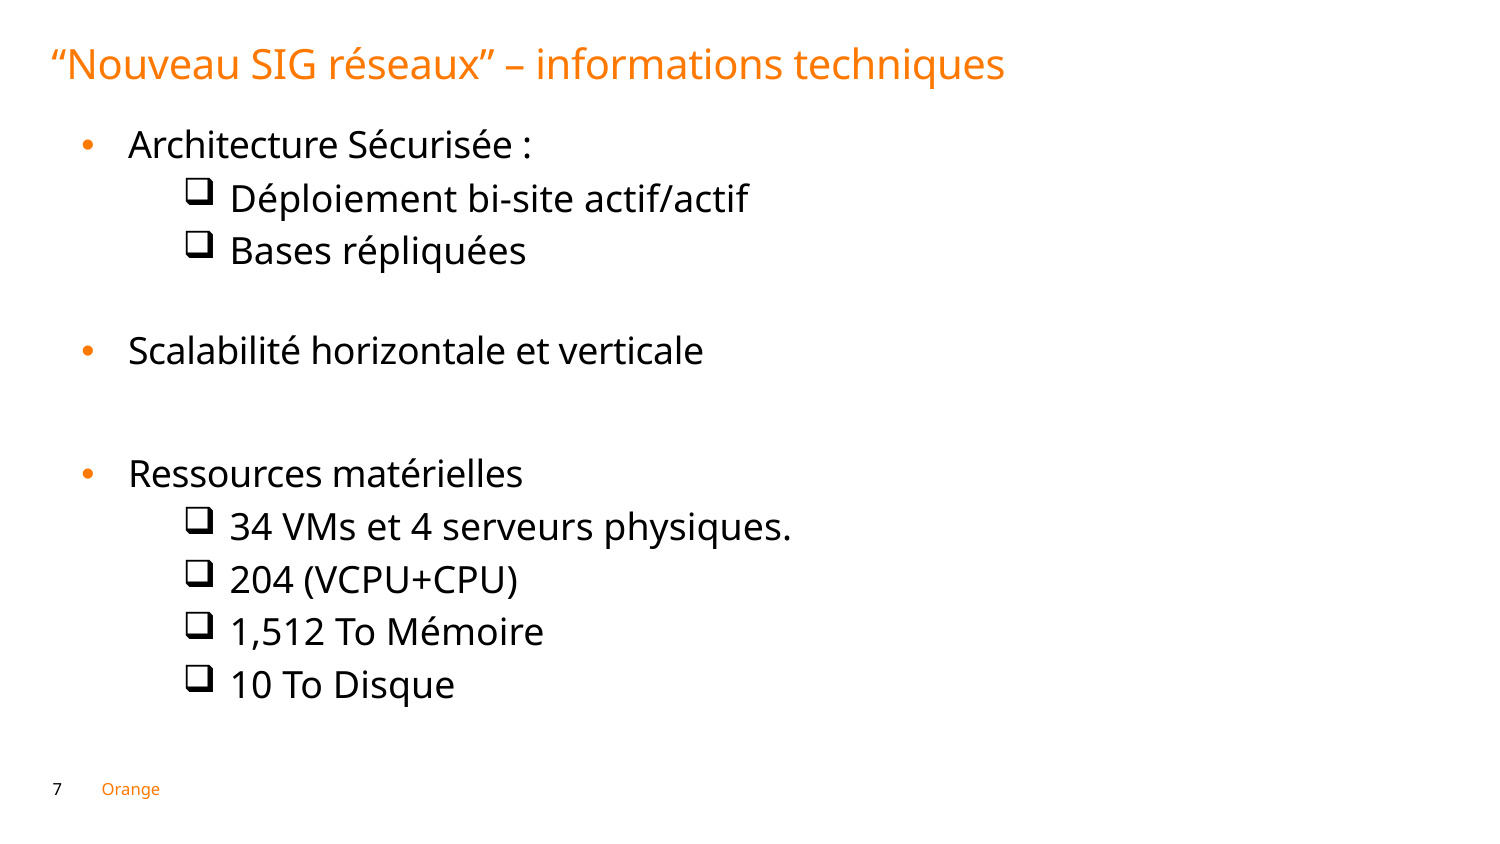

“Nouveau SIG réseaux” – informations techniques
# Architecture Sécurisée :
Déploiement bi-site actif/actif
Bases répliquées
Scalabilité horizontale et verticale
Ressources matérielles
34 VMs et 4 serveurs physiques.
204 (VCPU+CPU)
1,512 To Mémoire
10 To Disque